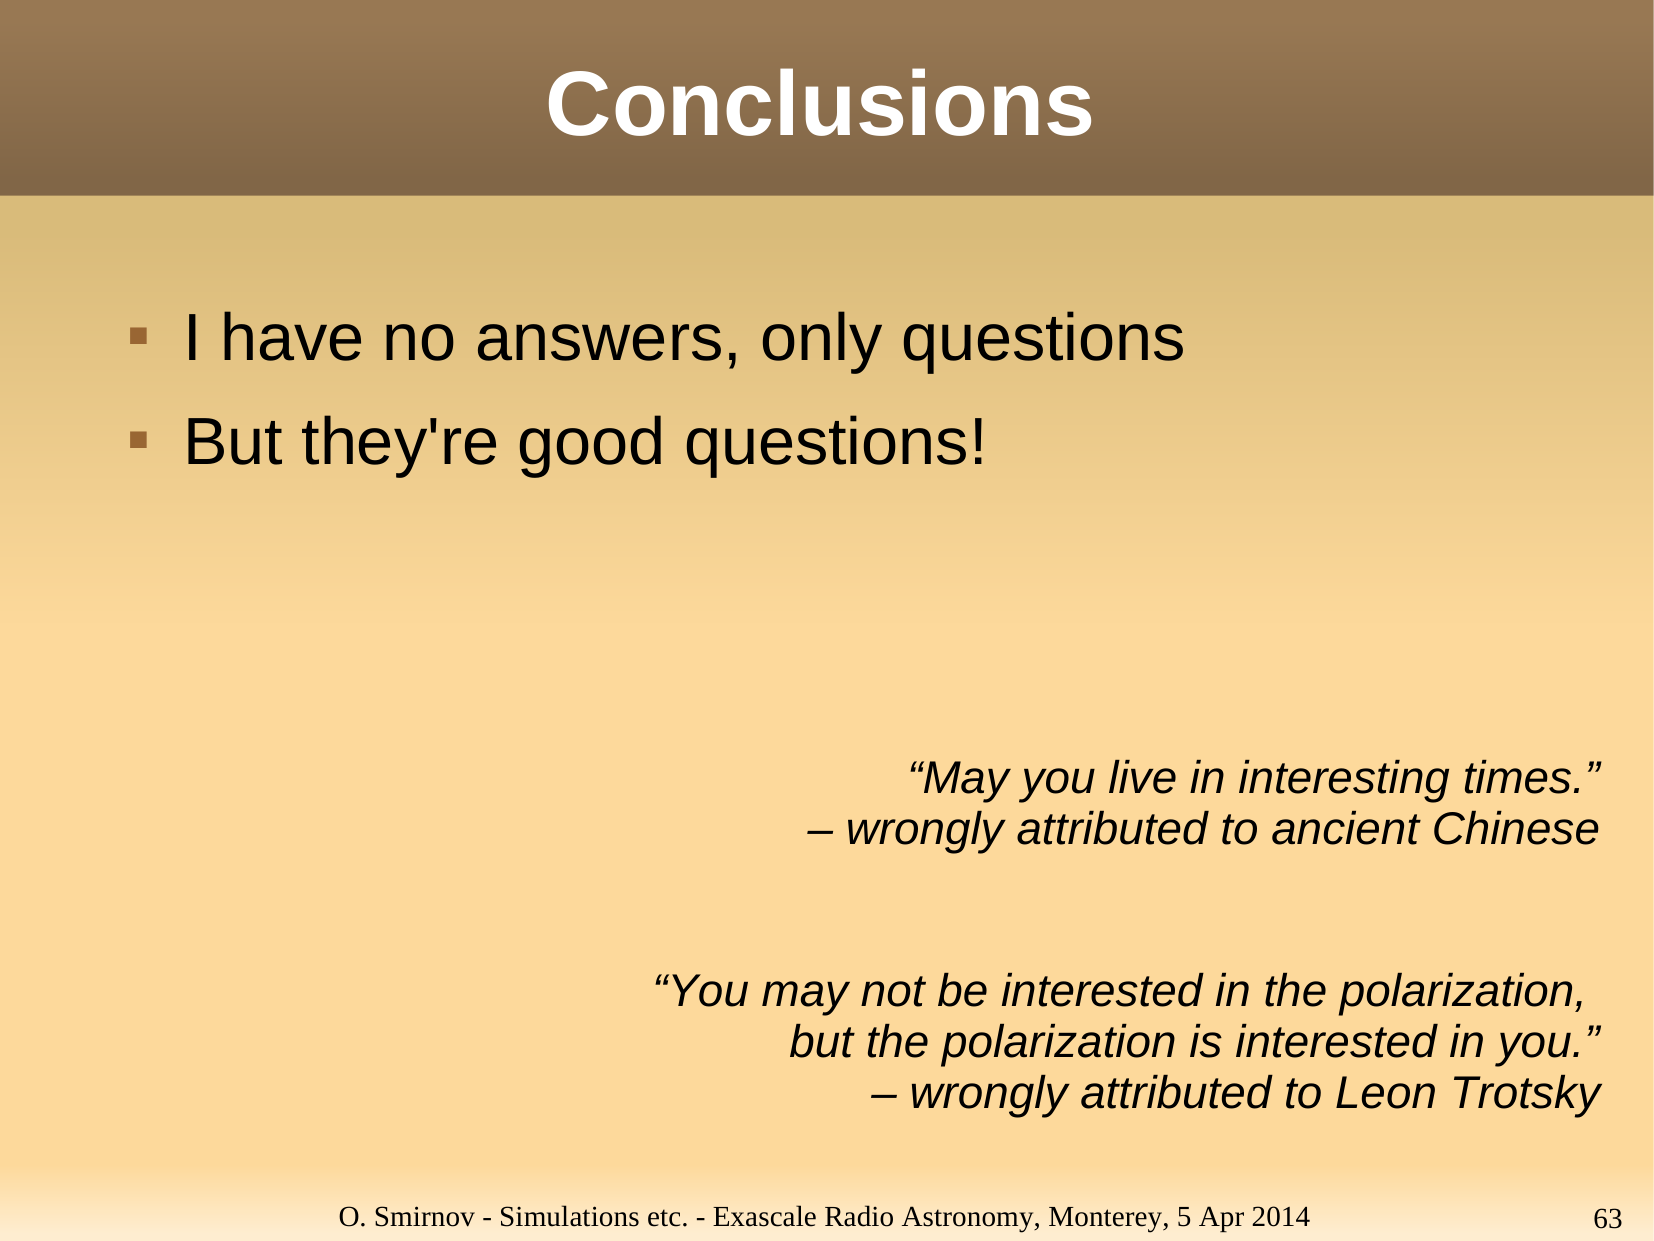

# Conclusions
I have no answers, only questions
But they're good questions!
“May you live in interesting times.”
					– wrongly attributed to ancient Chinese
“You may not be interested in the polarization,
but the polarization is interested in you.”
– wrongly attributed to Leon Trotsky
O. Smirnov - Simulations etc. - Exascale Radio Astronomy, Monterey, 5 Apr 2014
63